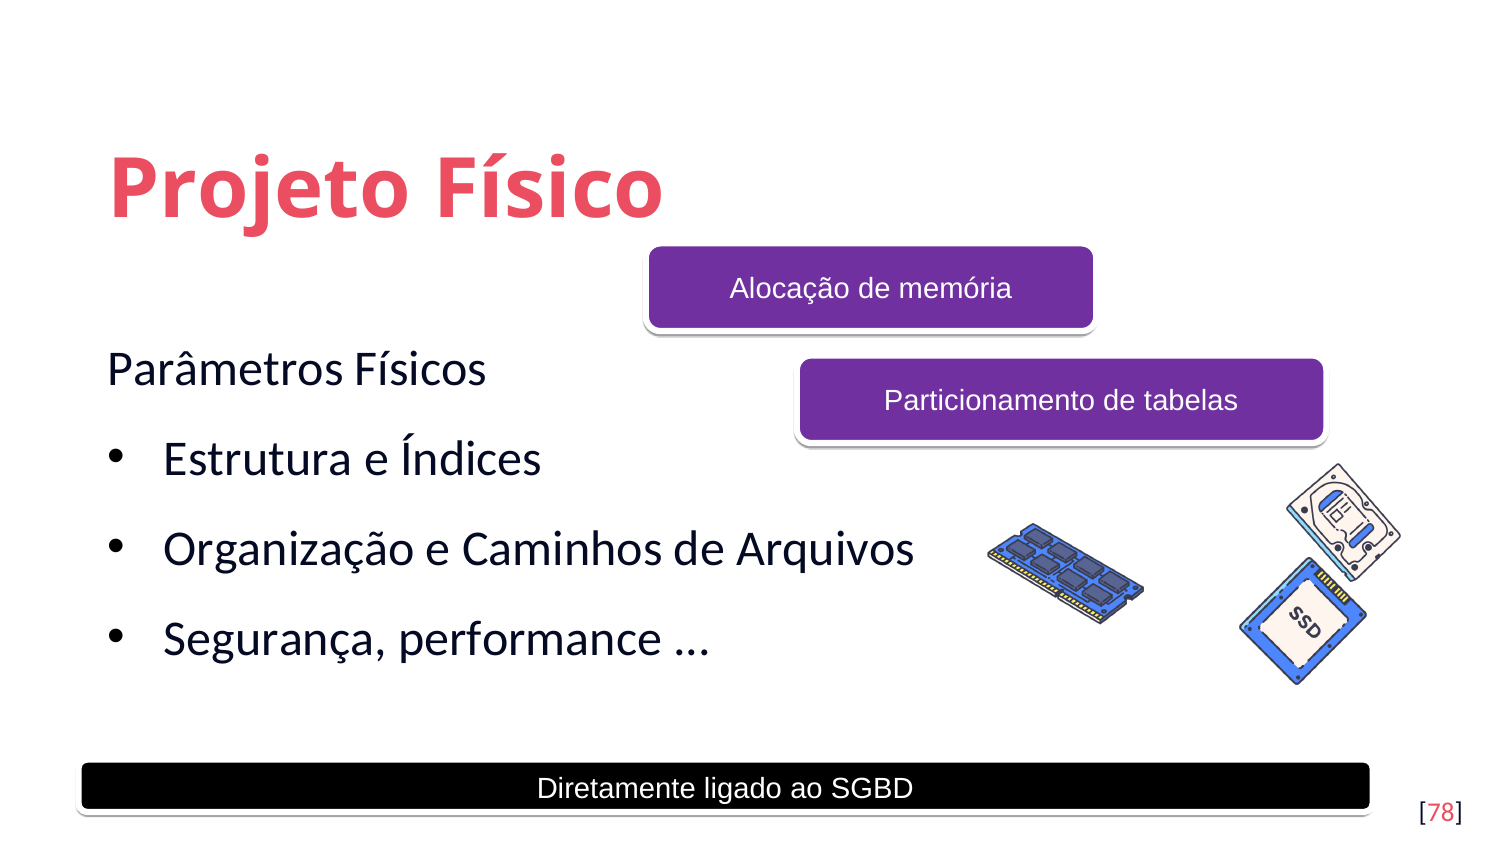

Projeto Físico
Parâmetros Físicos
Estrutura e Índices
Organização e Caminhos de Arquivos
Segurança, performance ...
Alocação de memória
Particionamento de tabelas
Diretamente ligado ao SGBD